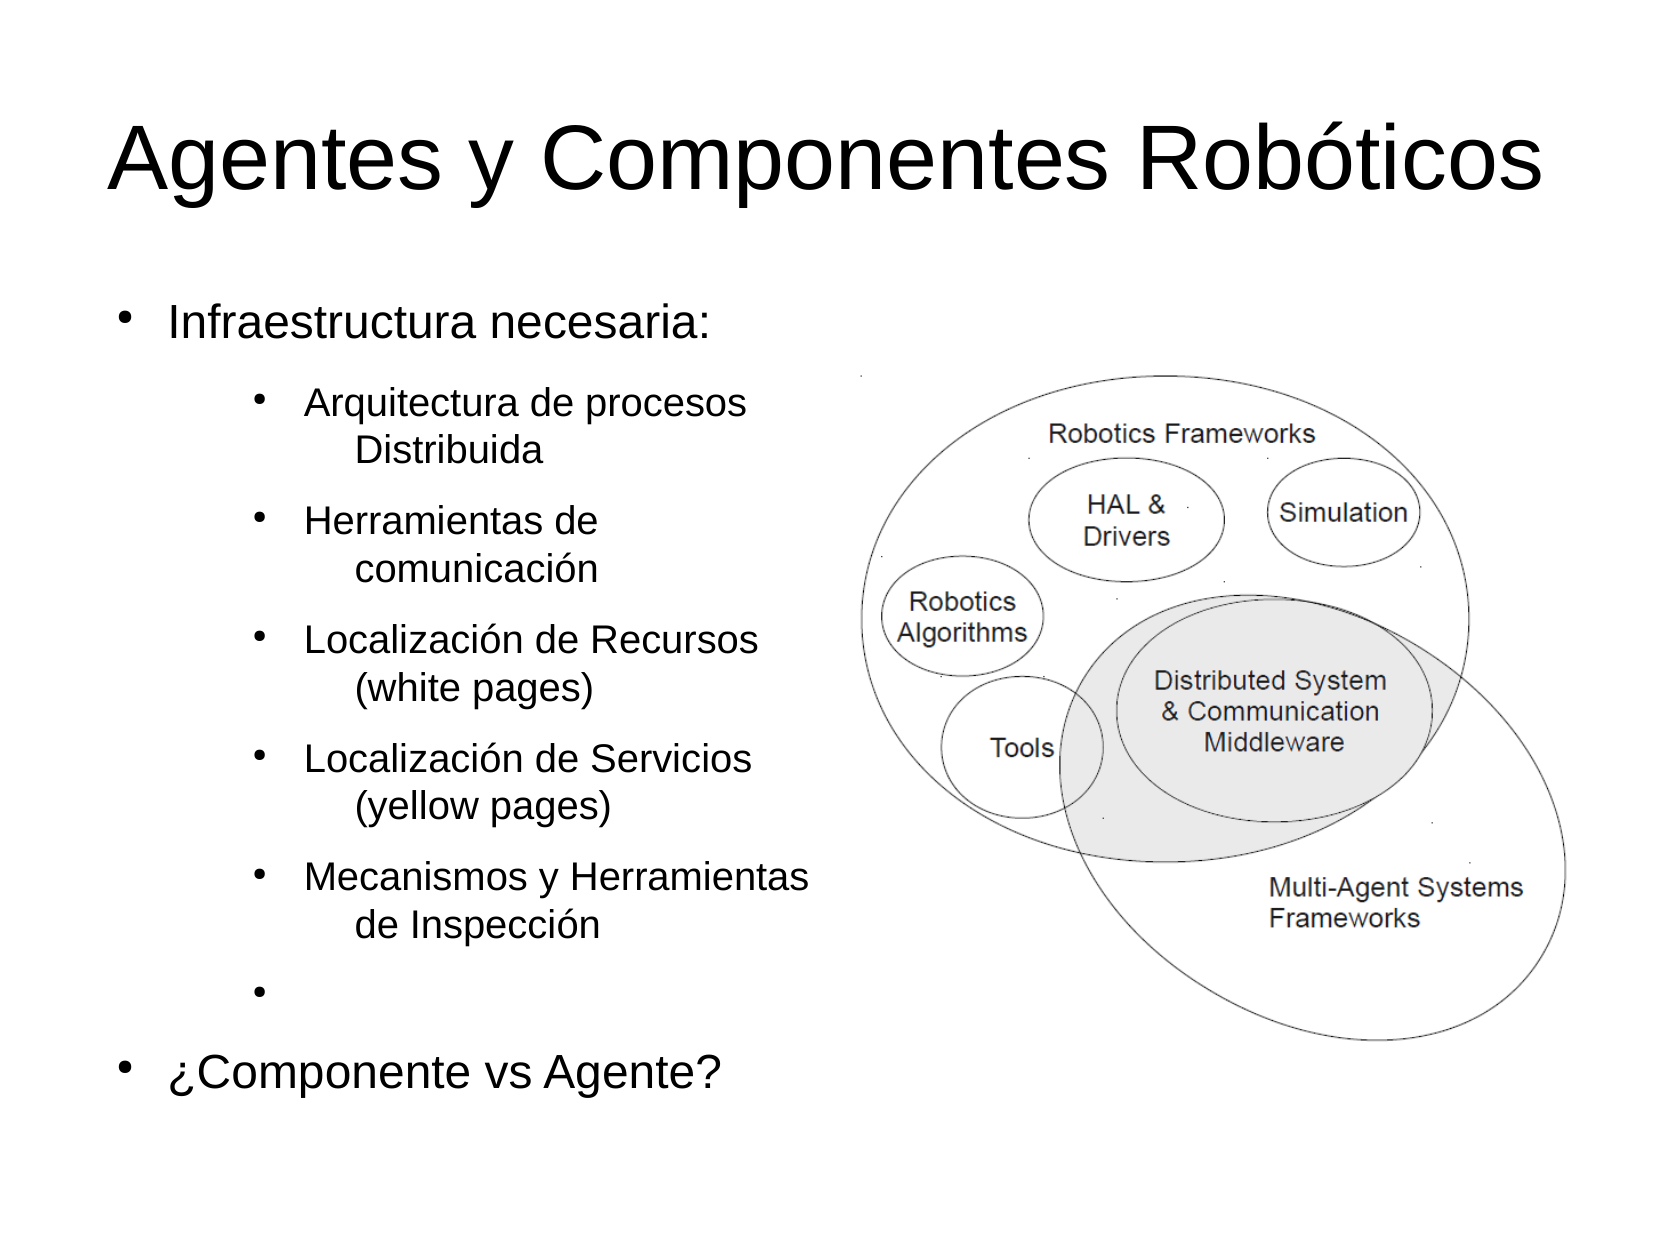

# Agentes y Componentes Robóticos
Infraestructura necesaria:
Arquitectura de procesos Distribuida
Herramientas de comunicación
Localización de Recursos (white pages)
Localización de Servicios (yellow pages)
Mecanismos y Herramientas de Inspección
¿Componente vs Agente?